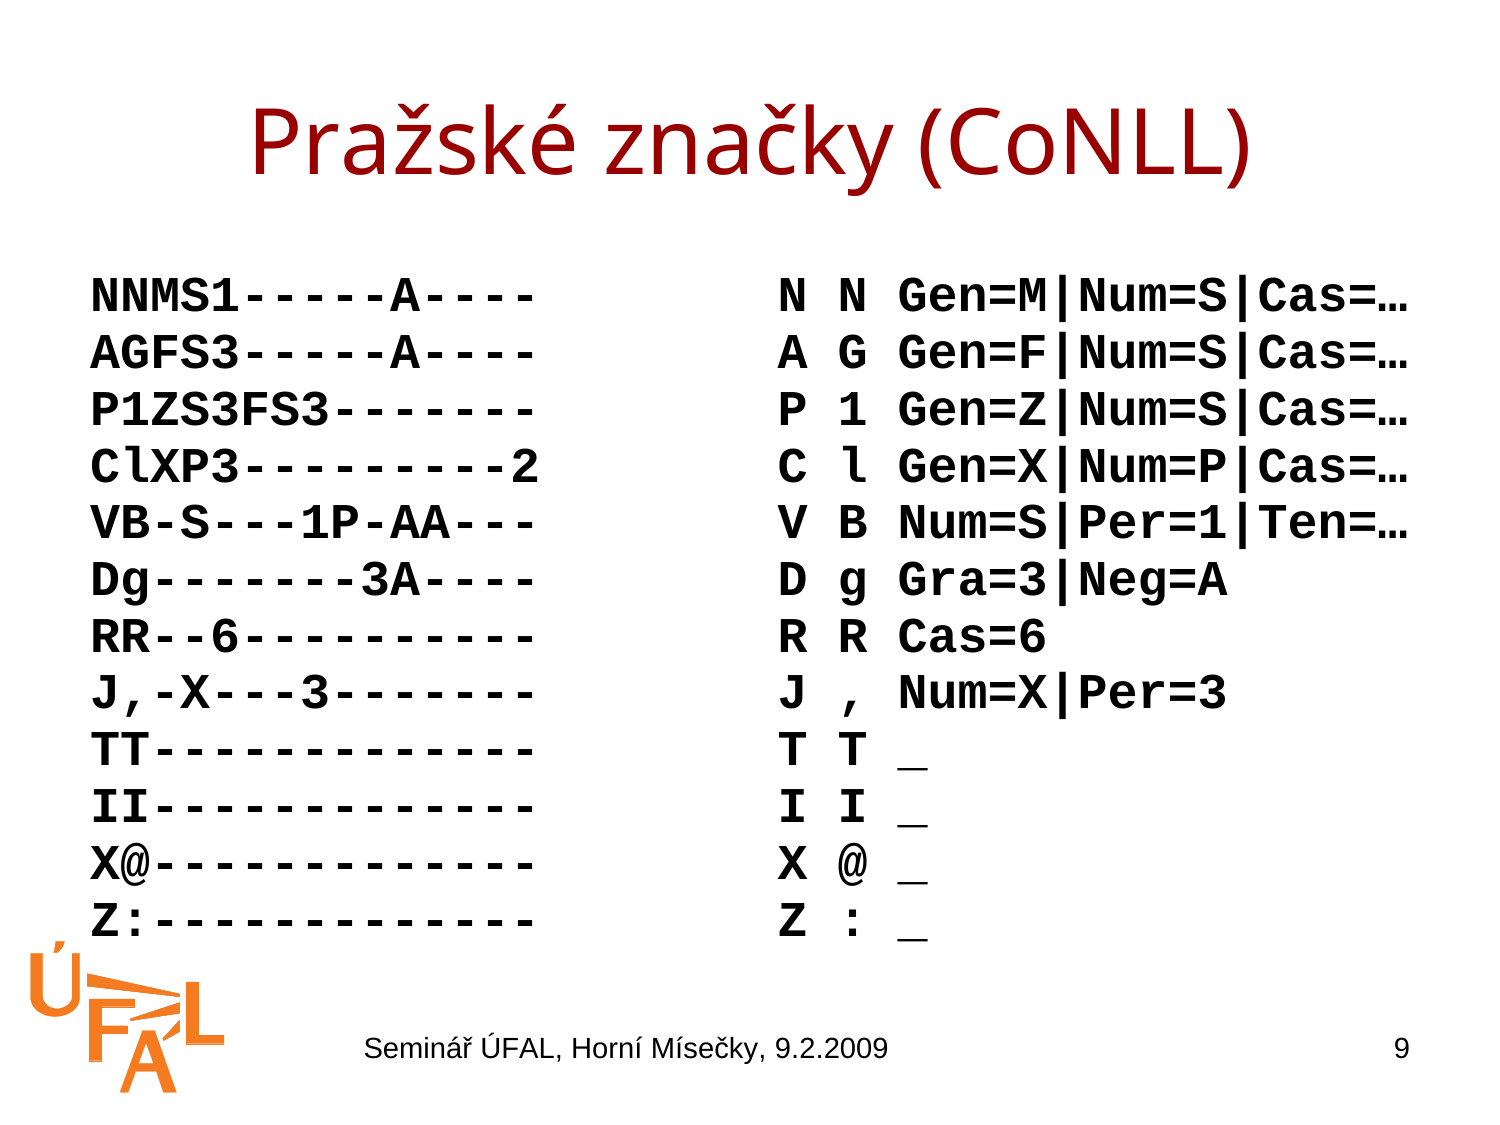

# Pražské značky (CoNLL)
NNMS1-----A----
AGFS3-----A----
P1ZS3FS3-------
ClXP3---------2
VB-S---1P-AA---
Dg-------3A----
RR--6----------
J,-X---3-------
TT-------------
II-------------
X@-------------
Z:-------------
N N Gen=M|Num=S|Cas=…
A G Gen=F|Num=S|Cas=…
P 1 Gen=Z|Num=S|Cas=…
C l Gen=X|Num=P|Cas=…
V B Num=S|Per=1|Ten=…
D g Gra=3|Neg=A
R R Cas=6
J , Num=X|Per=3
T T _
I I _
X @ _
Z : _
Seminář ÚFAL, Horní Mísečky, 9.2.2009
9